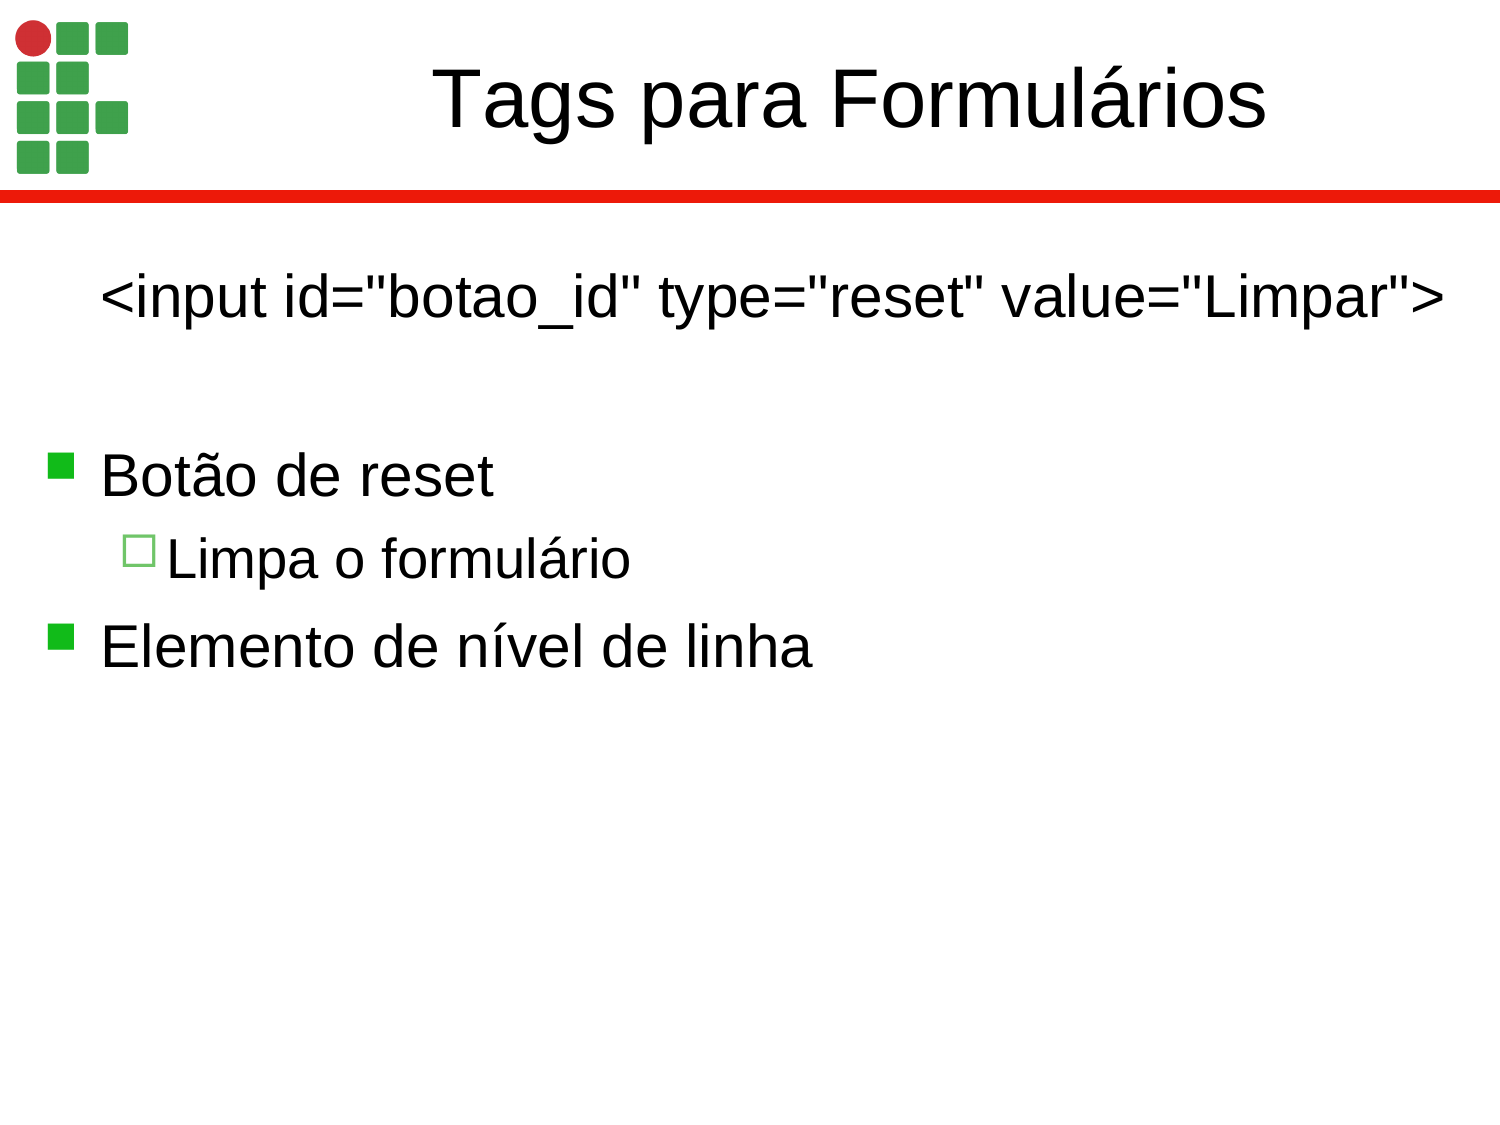

# Tags para Formulários
<input id="botao_id" type="reset" value="Limpar">
Botão de reset
Limpa o formulário
Elemento de nível de linha